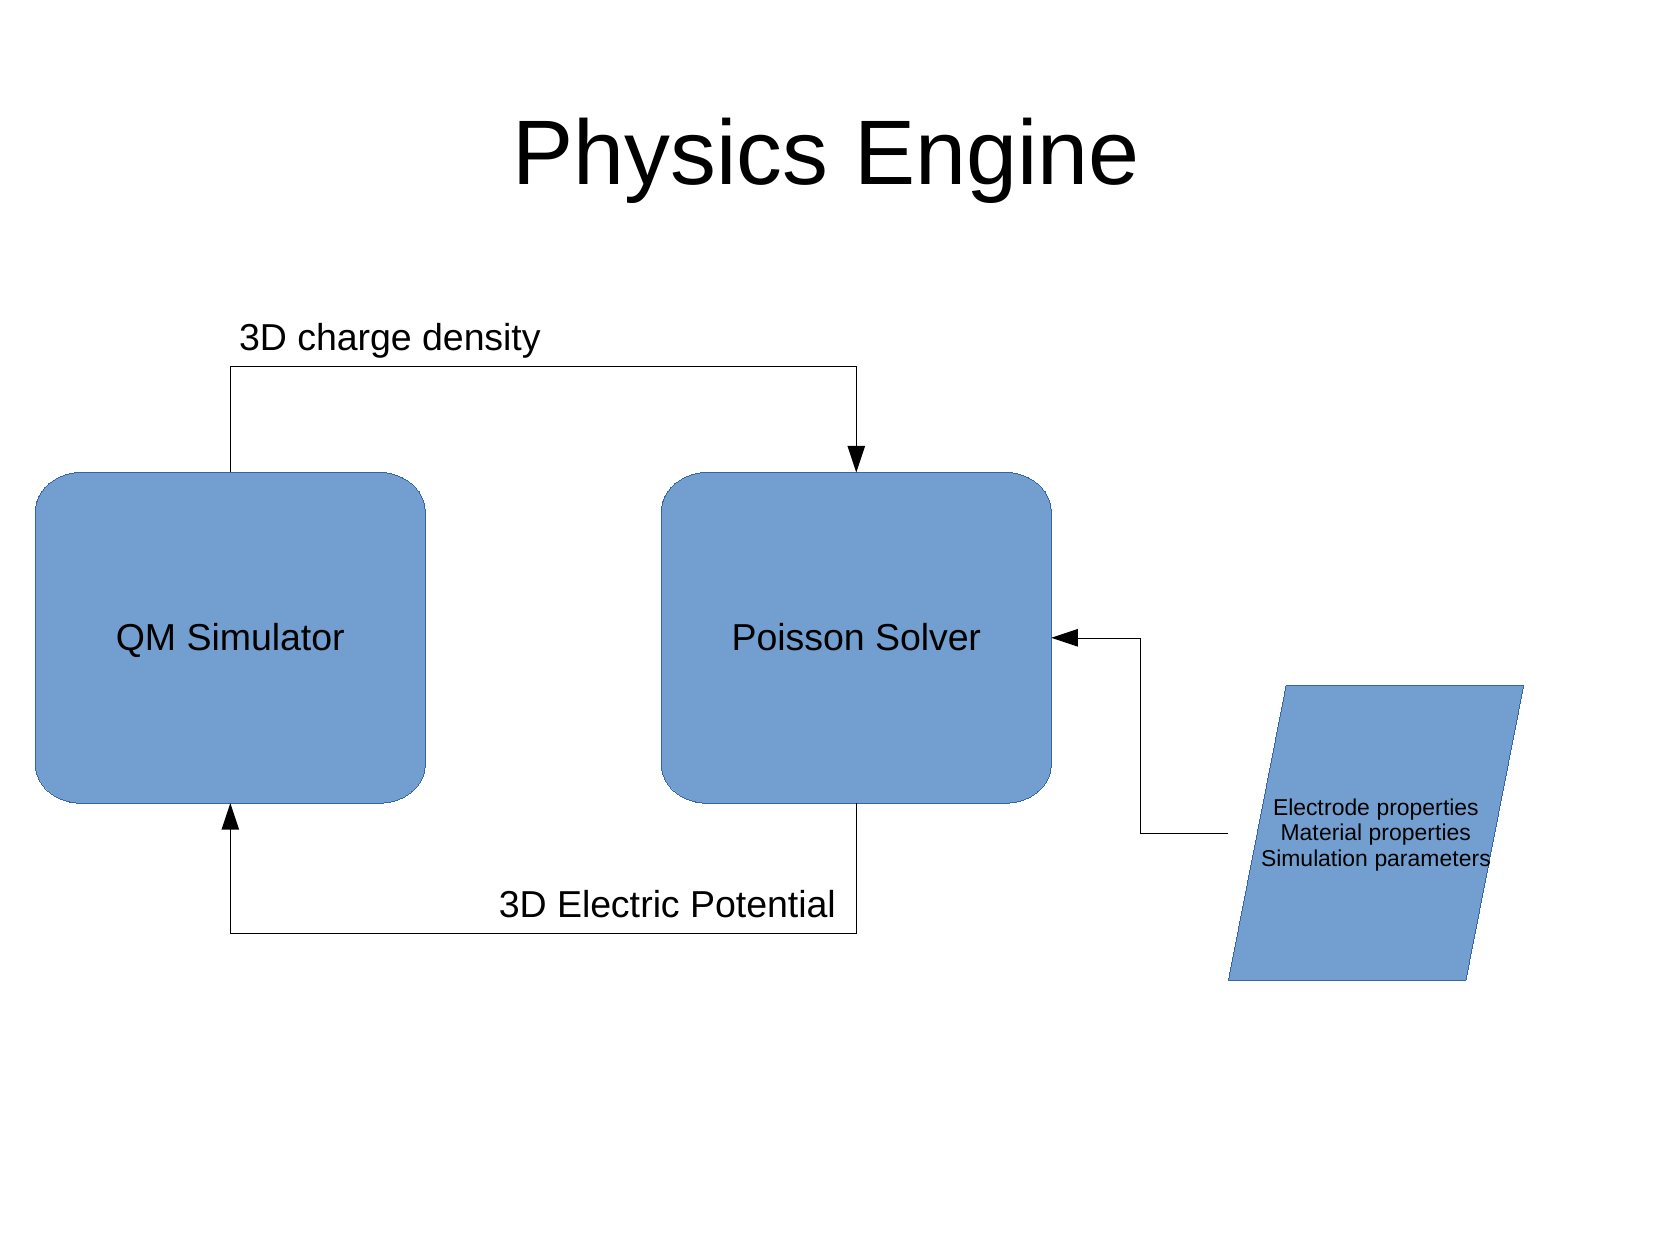

# Physics Engine
3D charge density
QM Simulator
Poisson Solver
Electrode properties
Material properties
Simulation parameters
3D Electric Potential